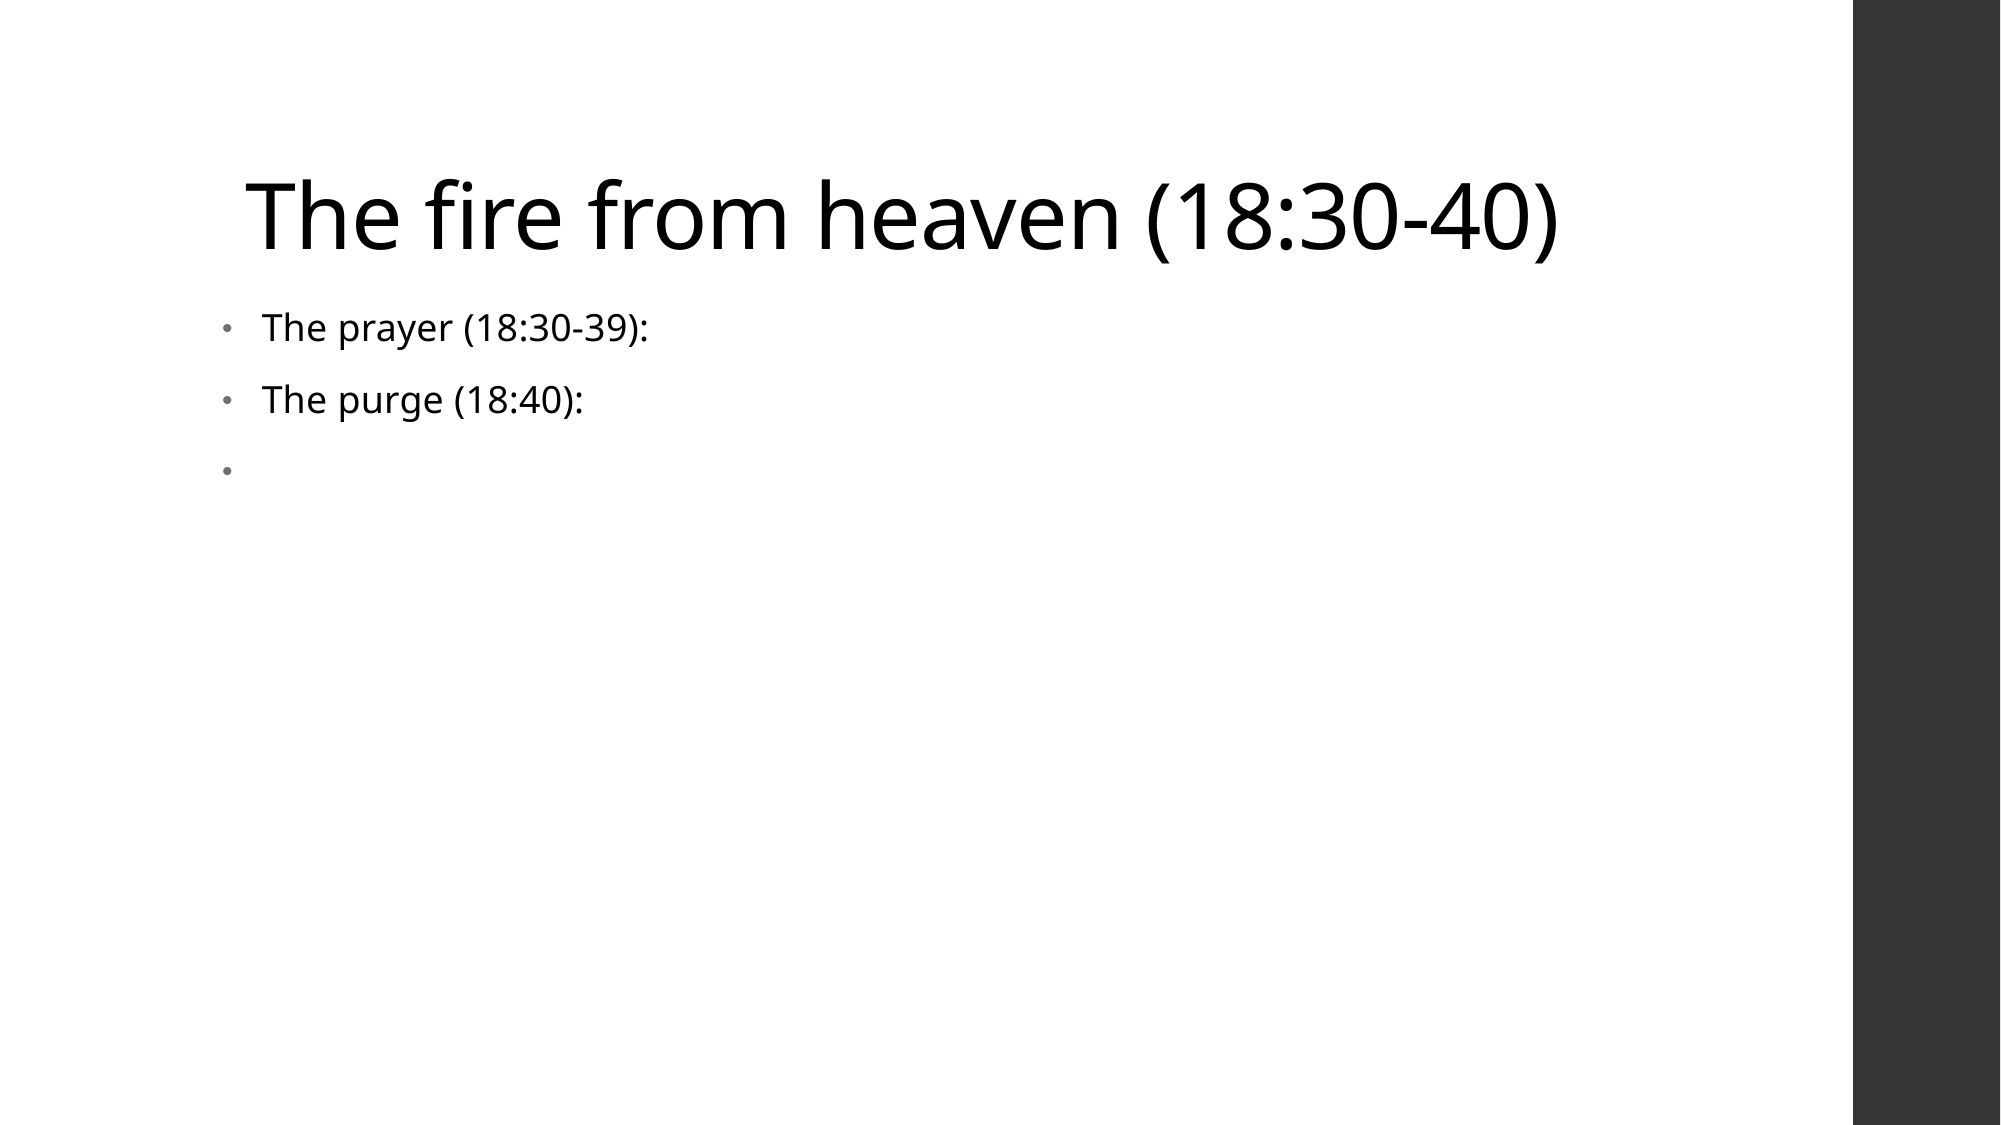

# The fire from heaven (18:30-40)
 The prayer (18:30-39):
 The purge (18:40):